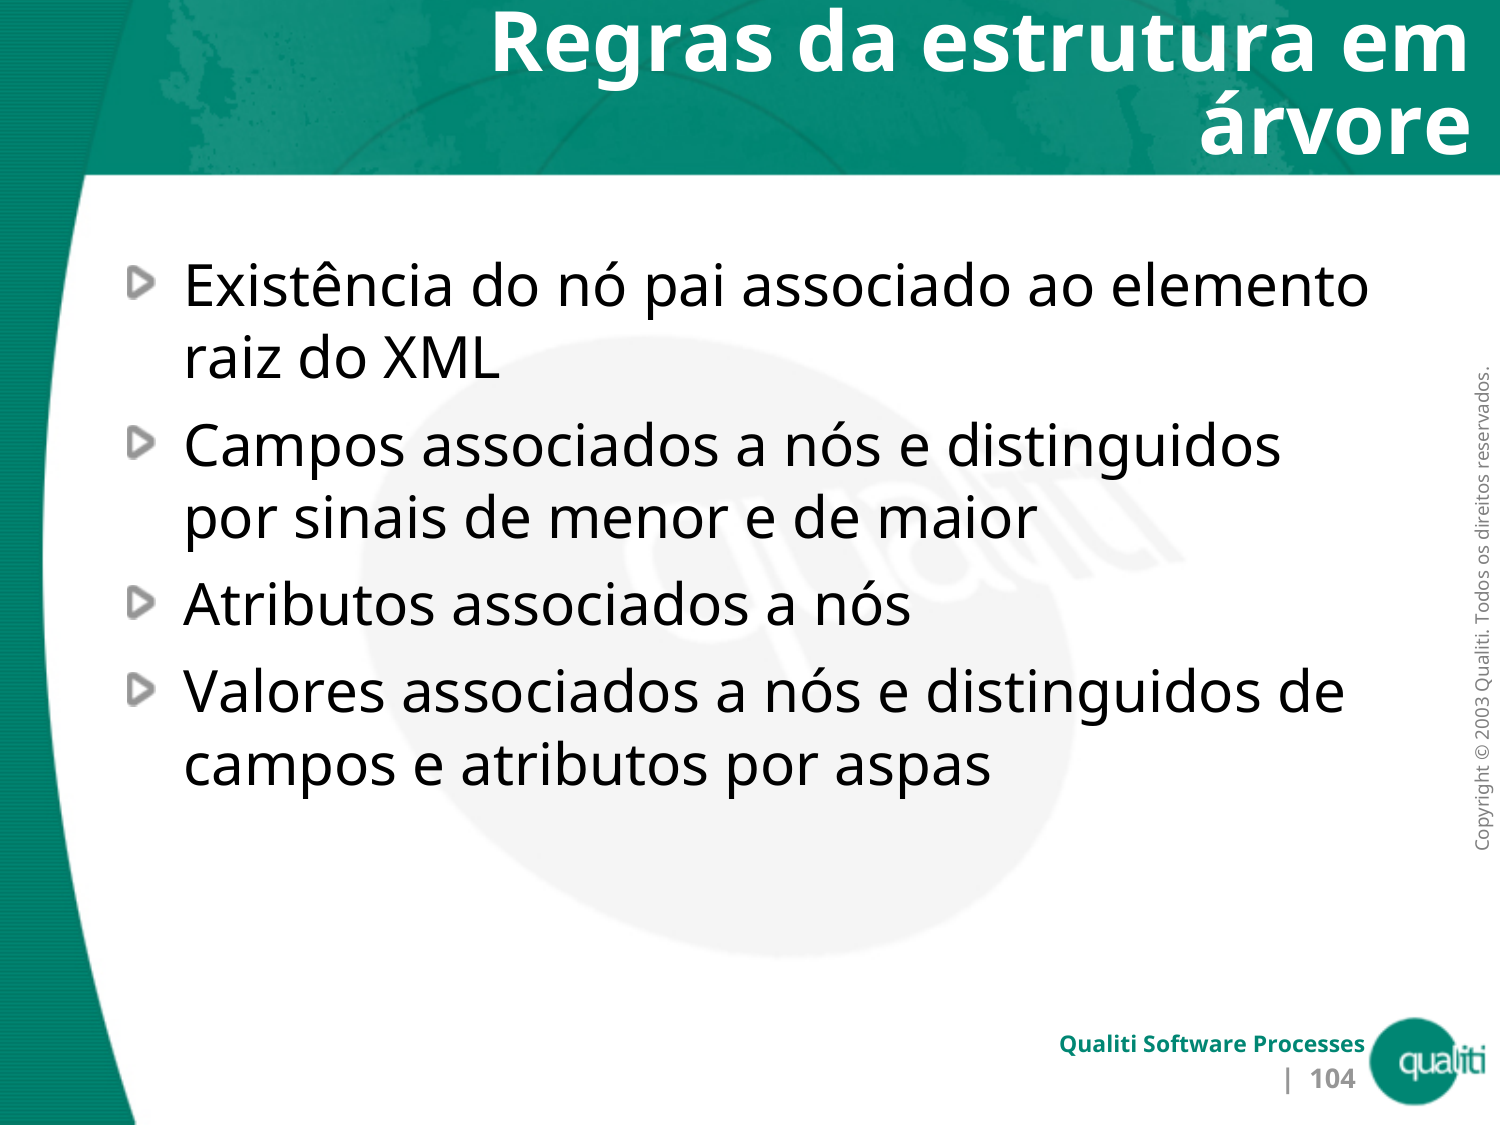

# Regras da estrutura em árvore
Existência do nó pai associado ao elemento raiz do XML
Campos associados a nós e distinguidos por sinais de menor e de maior
Atributos associados a nós
Valores associados a nós e distinguidos de campos e atributos por aspas